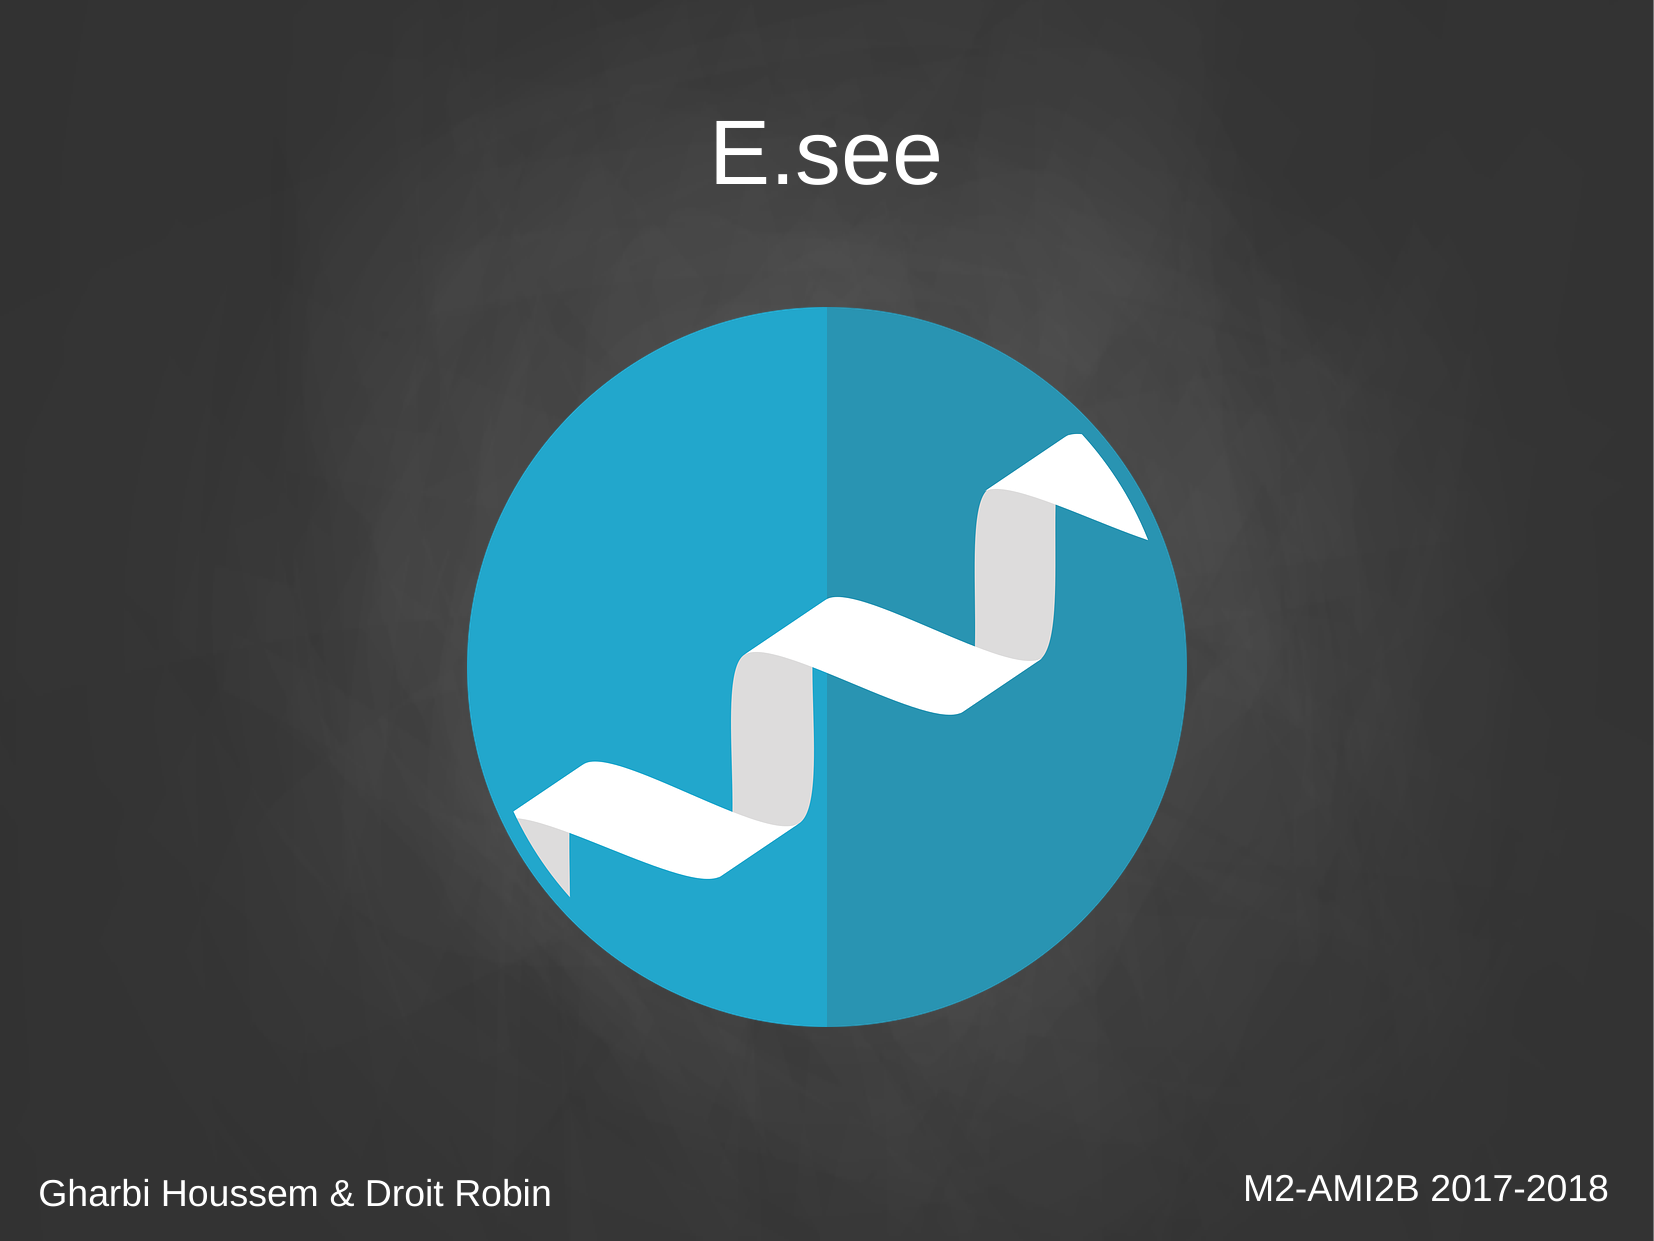

# E.see
M2-AMI2B 2017-2018
Gharbi Houssem & Droit Robin